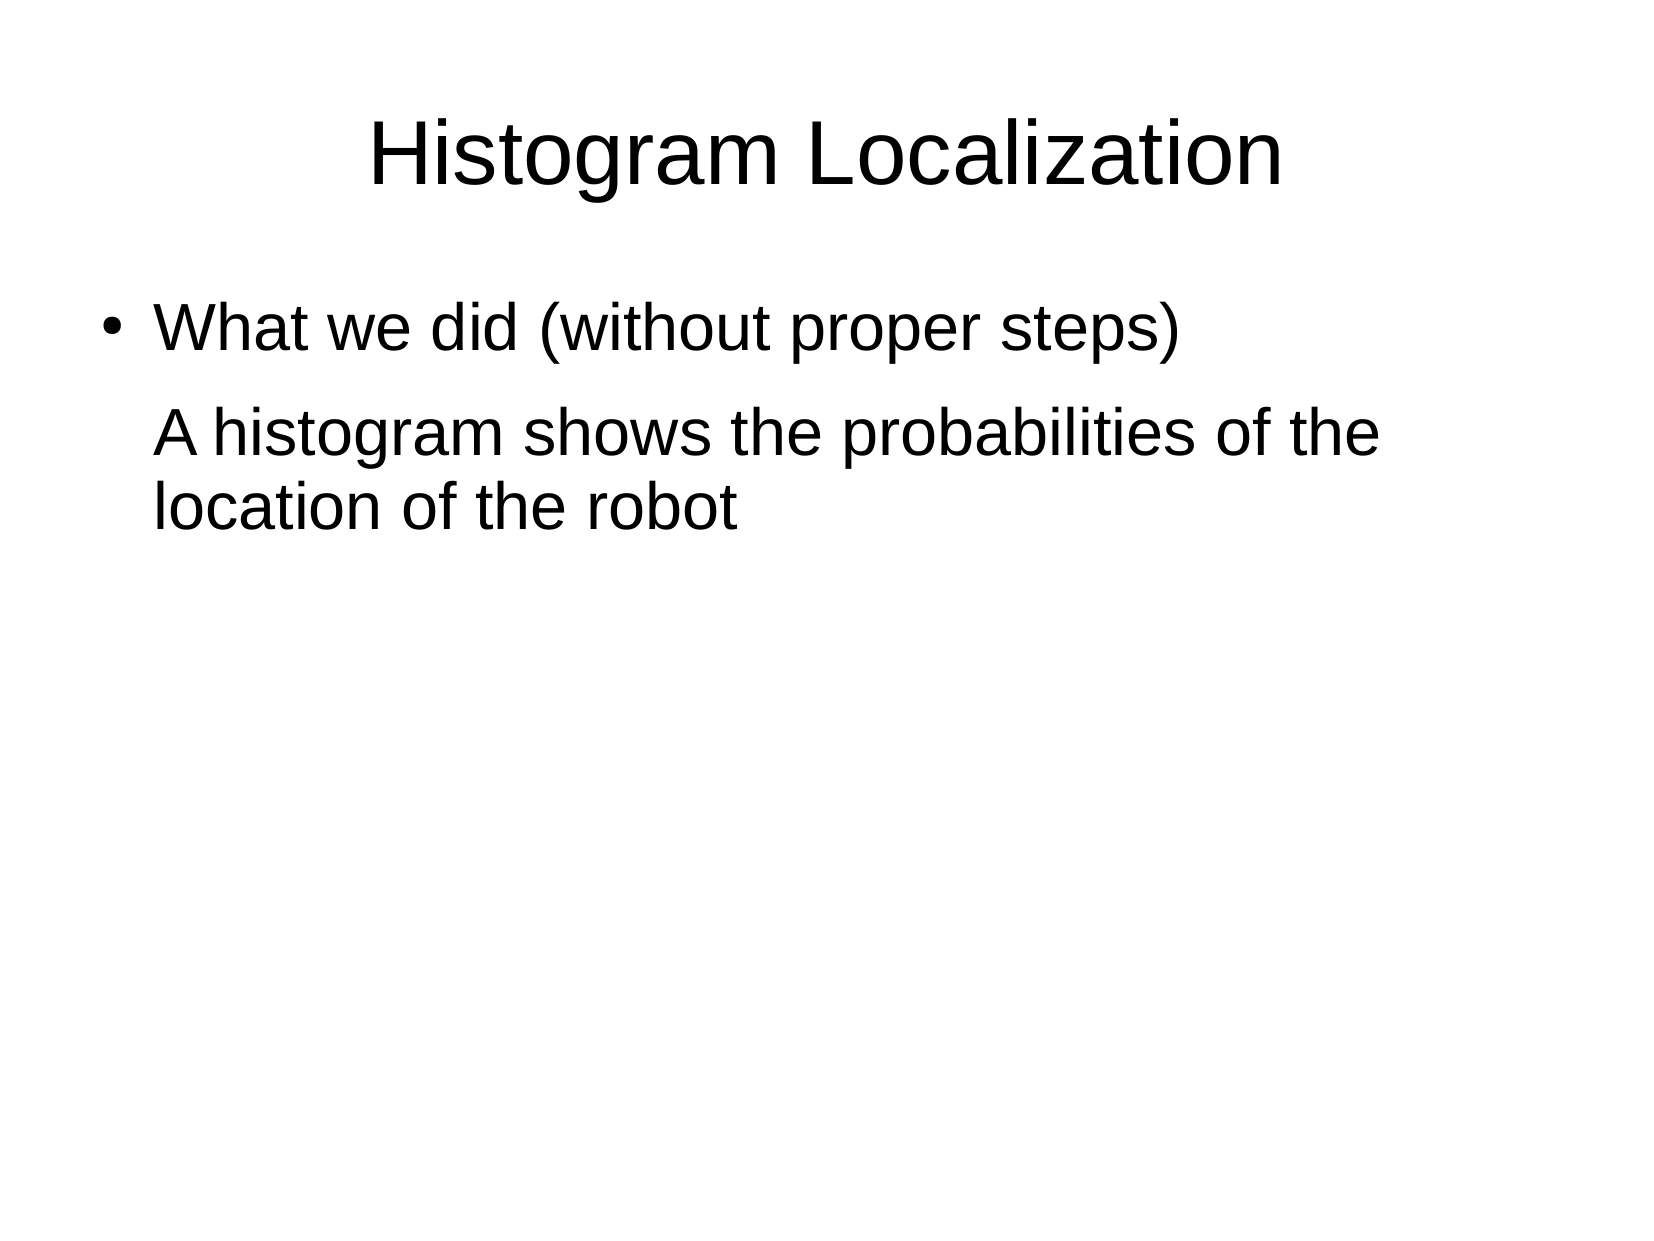

# Histogram Localization
What we did (without proper steps)
A histogram shows the probabilities of the location of the robot